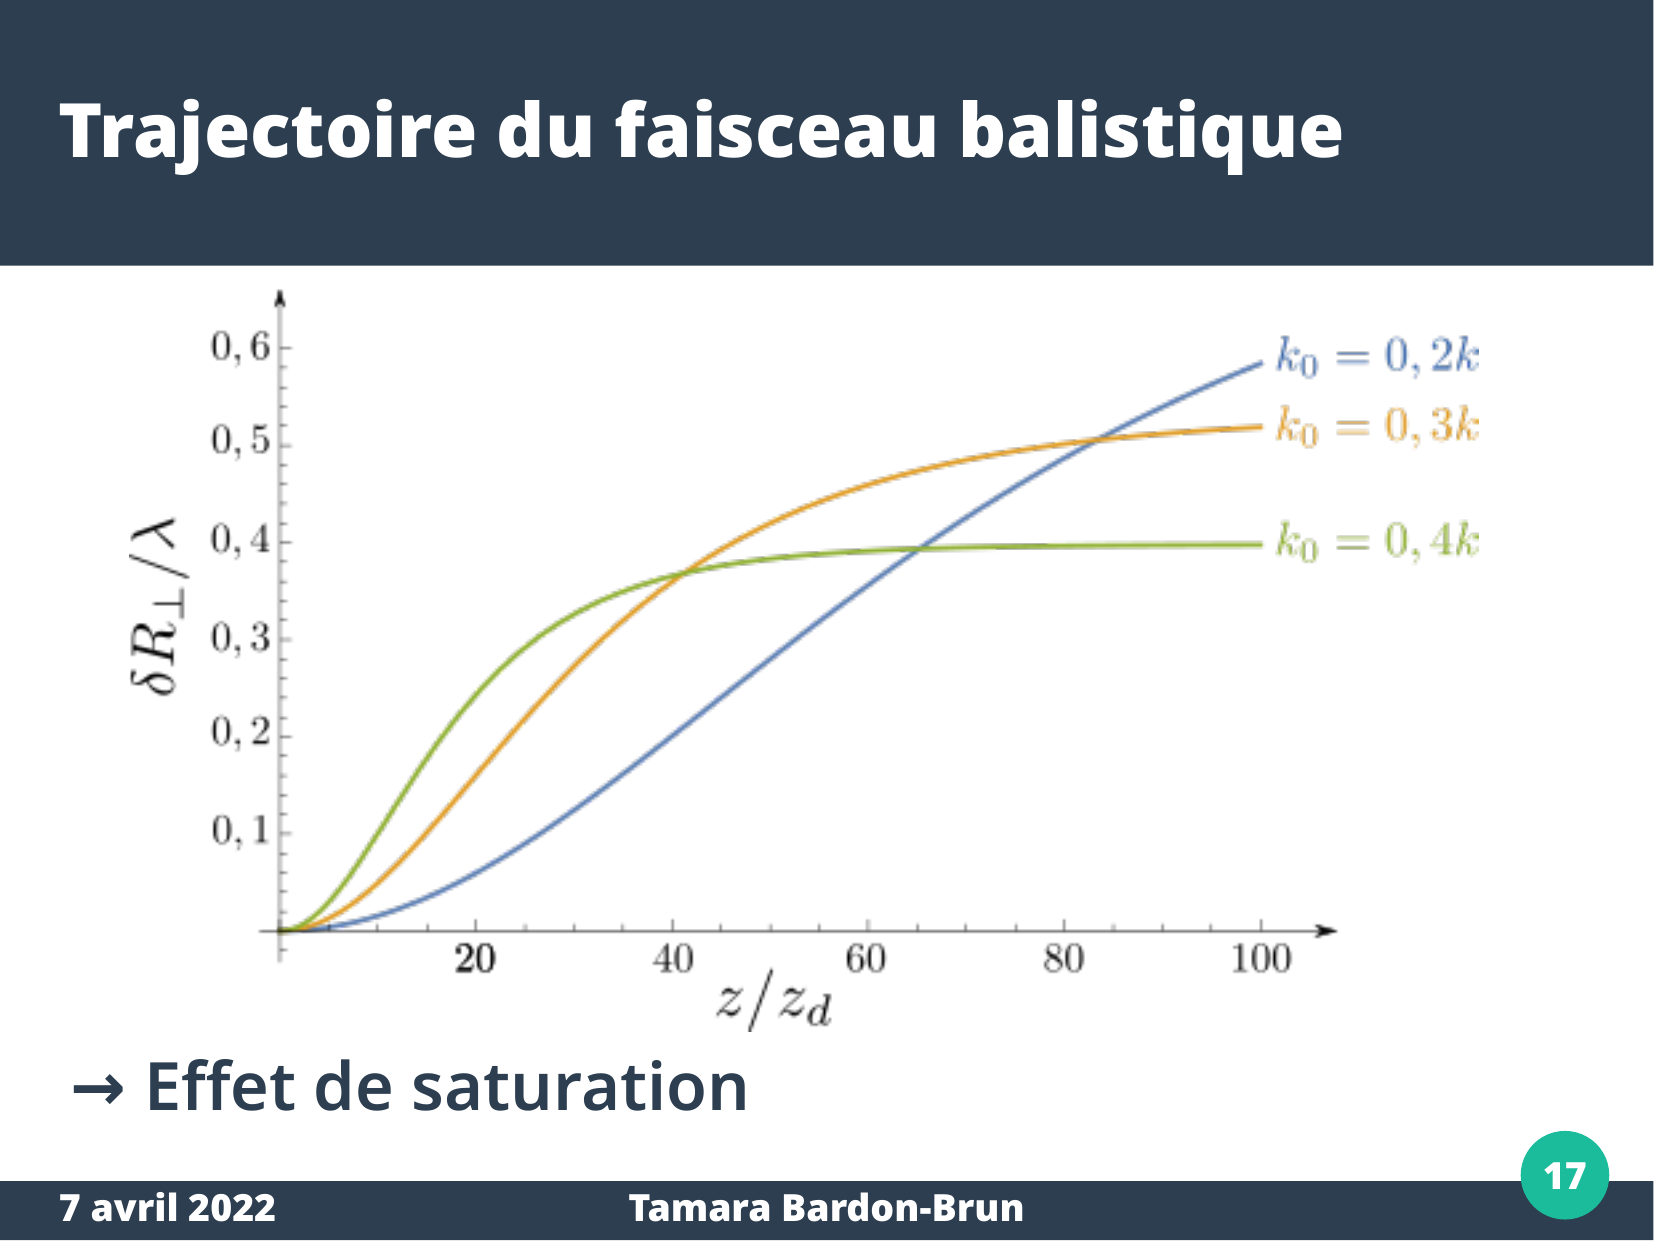

# Trajectoire du faisceau balistique
→ Effet de saturation
17
7 avril 2022
Tamara Bardon-Brun